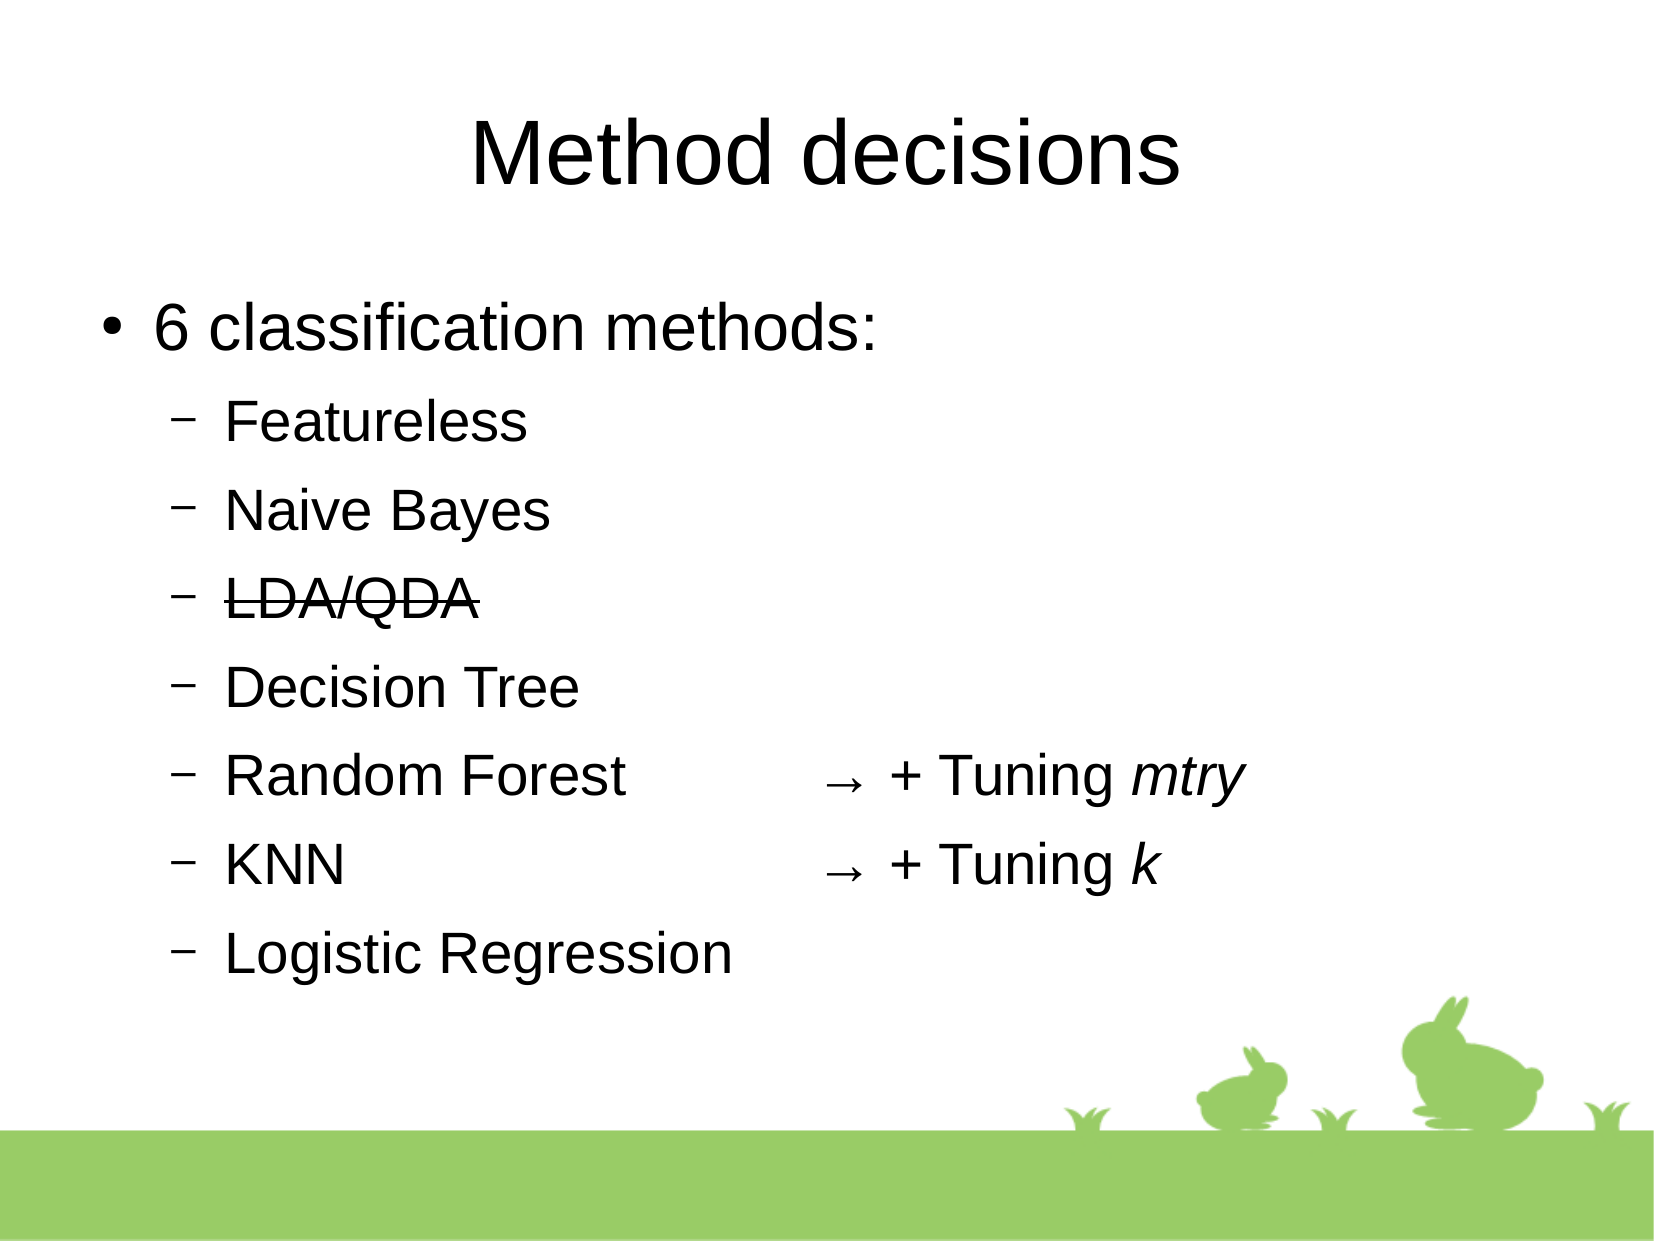

# Method decisions
6 classification methods:
Featureless
Naive Bayes
LDA/QDA
Decision Tree
Random Forest			→ + Tuning mtry
KNN							→ + Tuning k
Logistic Regression